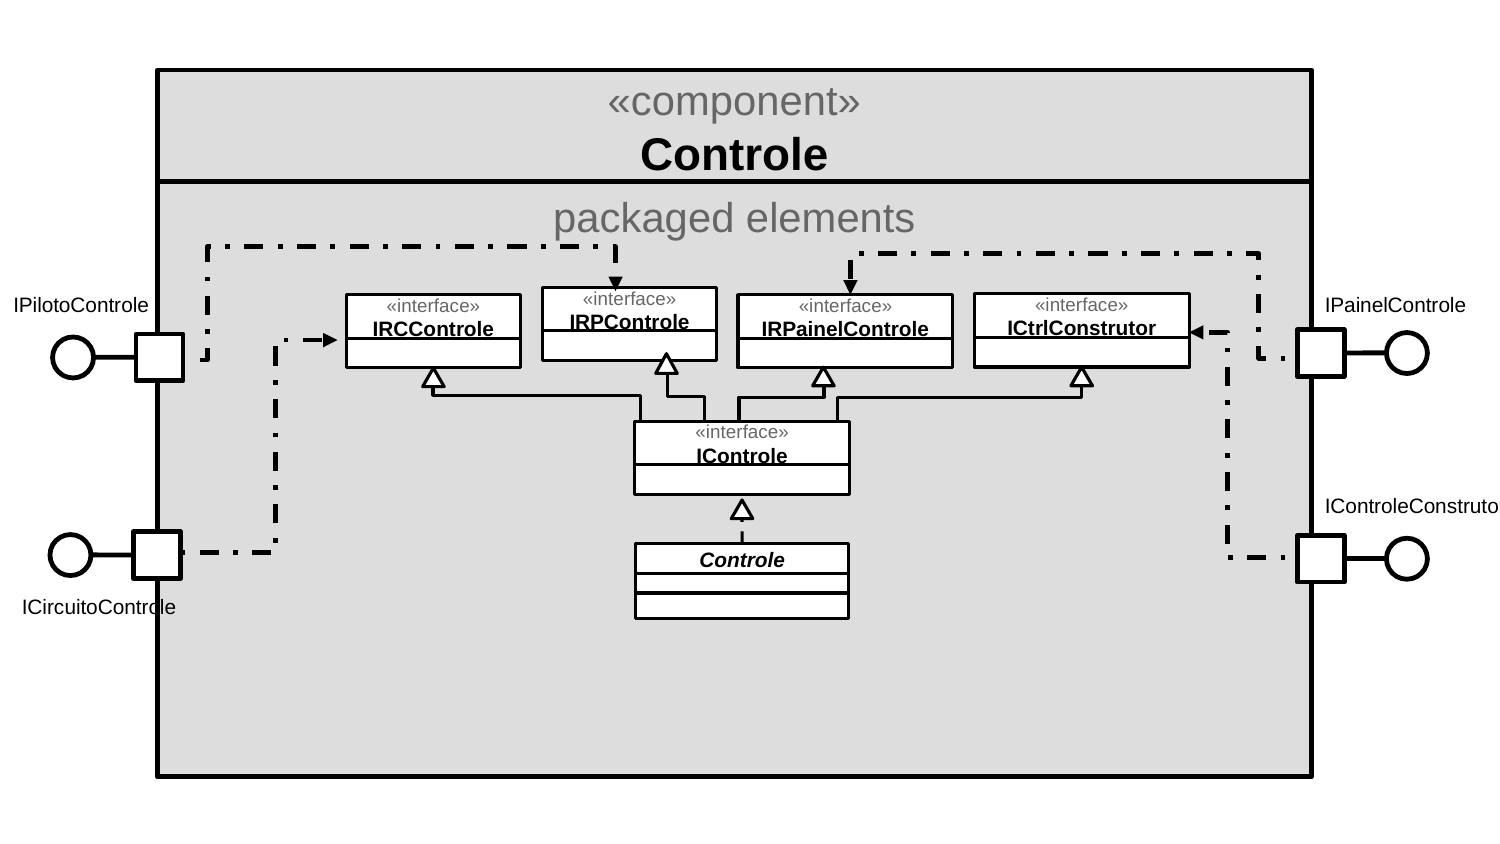

«component»
Controle
packaged elements
IPilotoControle
IPainelControle
«interface»
IRPControle
«interface»
ICtrlConstrutor
«interface»
IRCControle
«interface»
IRPainelControle
«interface»
IControle
IControleConstrutor
Controle
ICircuitoControle